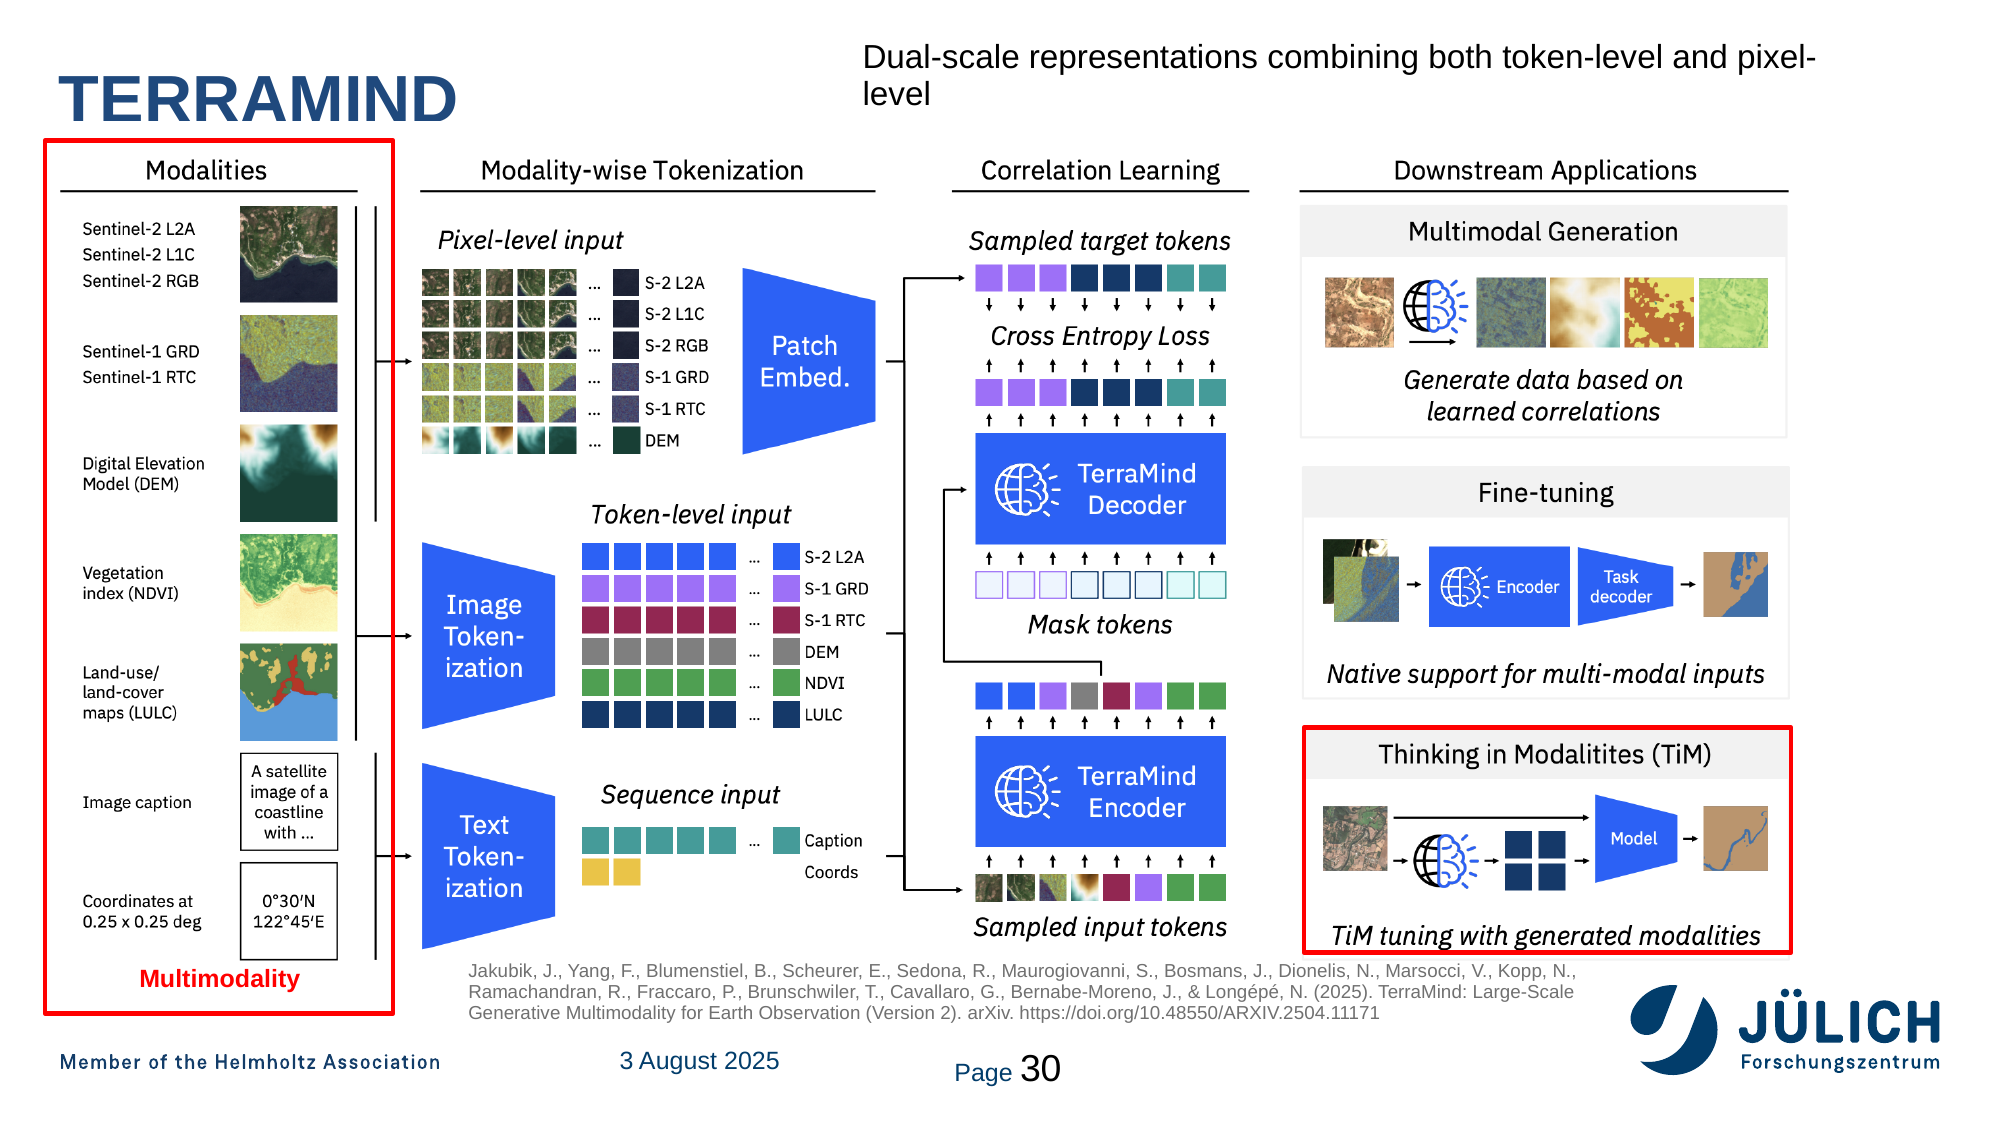

Dual-scale representations combining both token-level and pixel-level
# terramind
Jakubik, J., Yang, F., Blumenstiel, B., Scheurer, E., Sedona, R., Maurogiovanni, S., Bosmans, J., Dionelis, N., Marsocci, V., Kopp, N., Ramachandran, R., Fraccaro, P., Brunschwiler, T., Cavallaro, G., Bernabe-Moreno, J., & Longépé, N. (2025). TerraMind: Large-Scale Generative Multimodality for Earth Observation (Version 2). arXiv. https://doi.org/10.48550/ARXIV.2504.11171
Multimodality
3 August 2025
Page